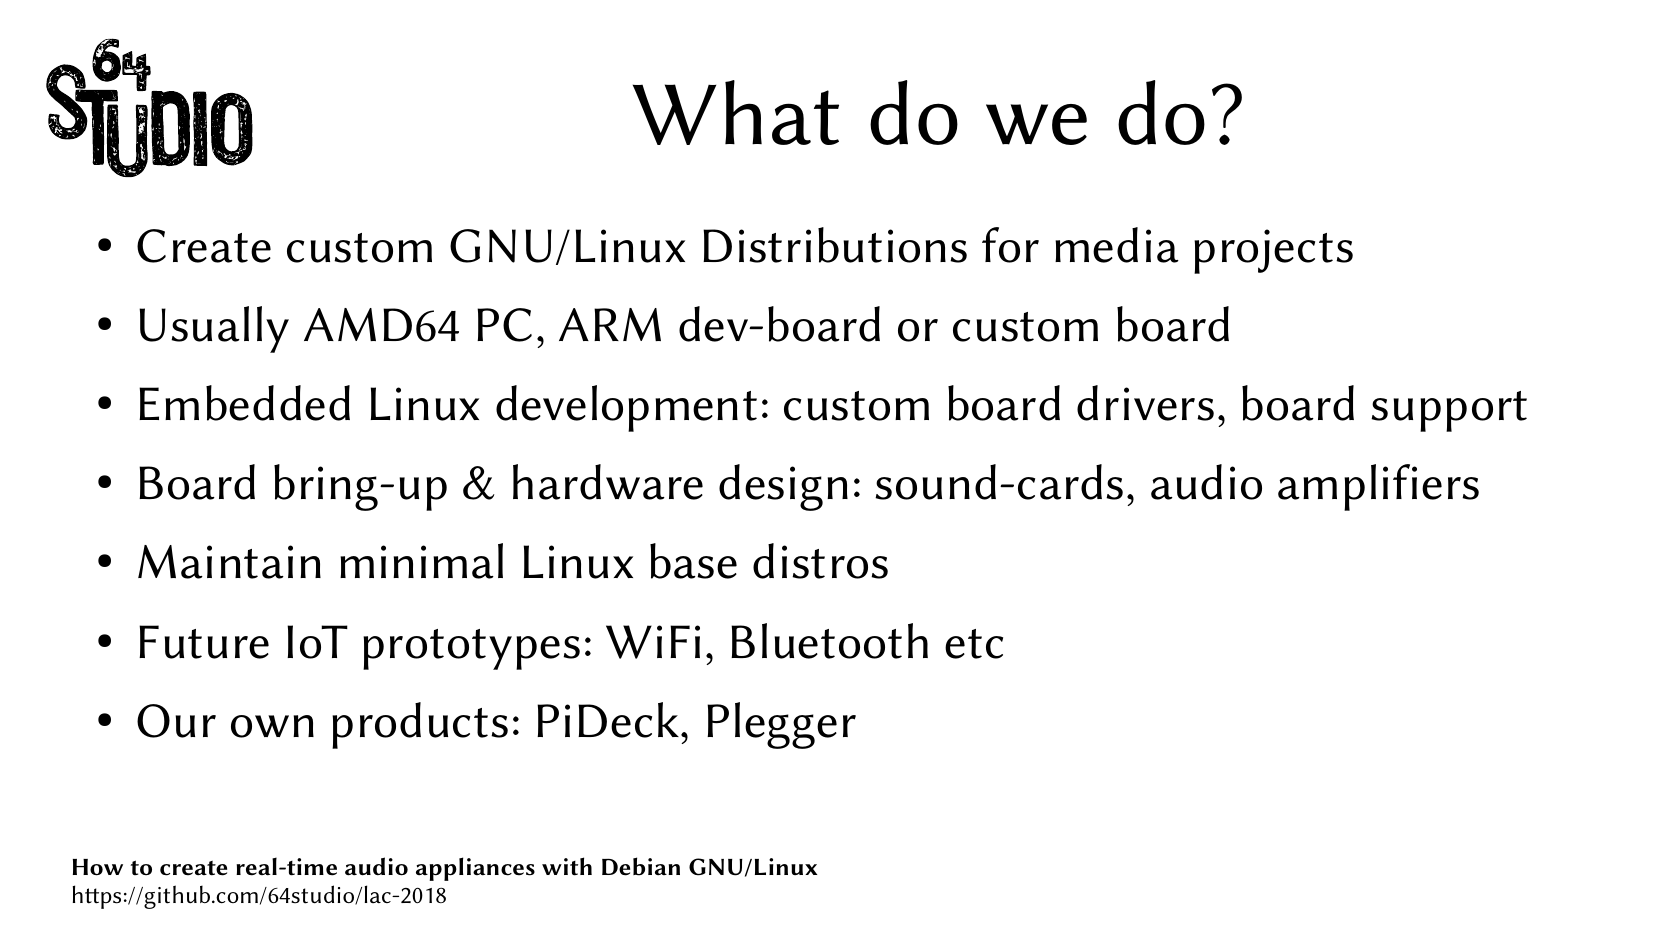

# What do we do?
Create custom GNU/Linux Distributions for media projects
Usually AMD64 PC, ARM dev-board or custom board
Embedded Linux development: custom board drivers, board support
Board bring-up & hardware design: sound-cards, audio amplifiers
Maintain minimal Linux base distros
Future IoT prototypes: WiFi, Bluetooth etc
Our own products: PiDeck, Plegger